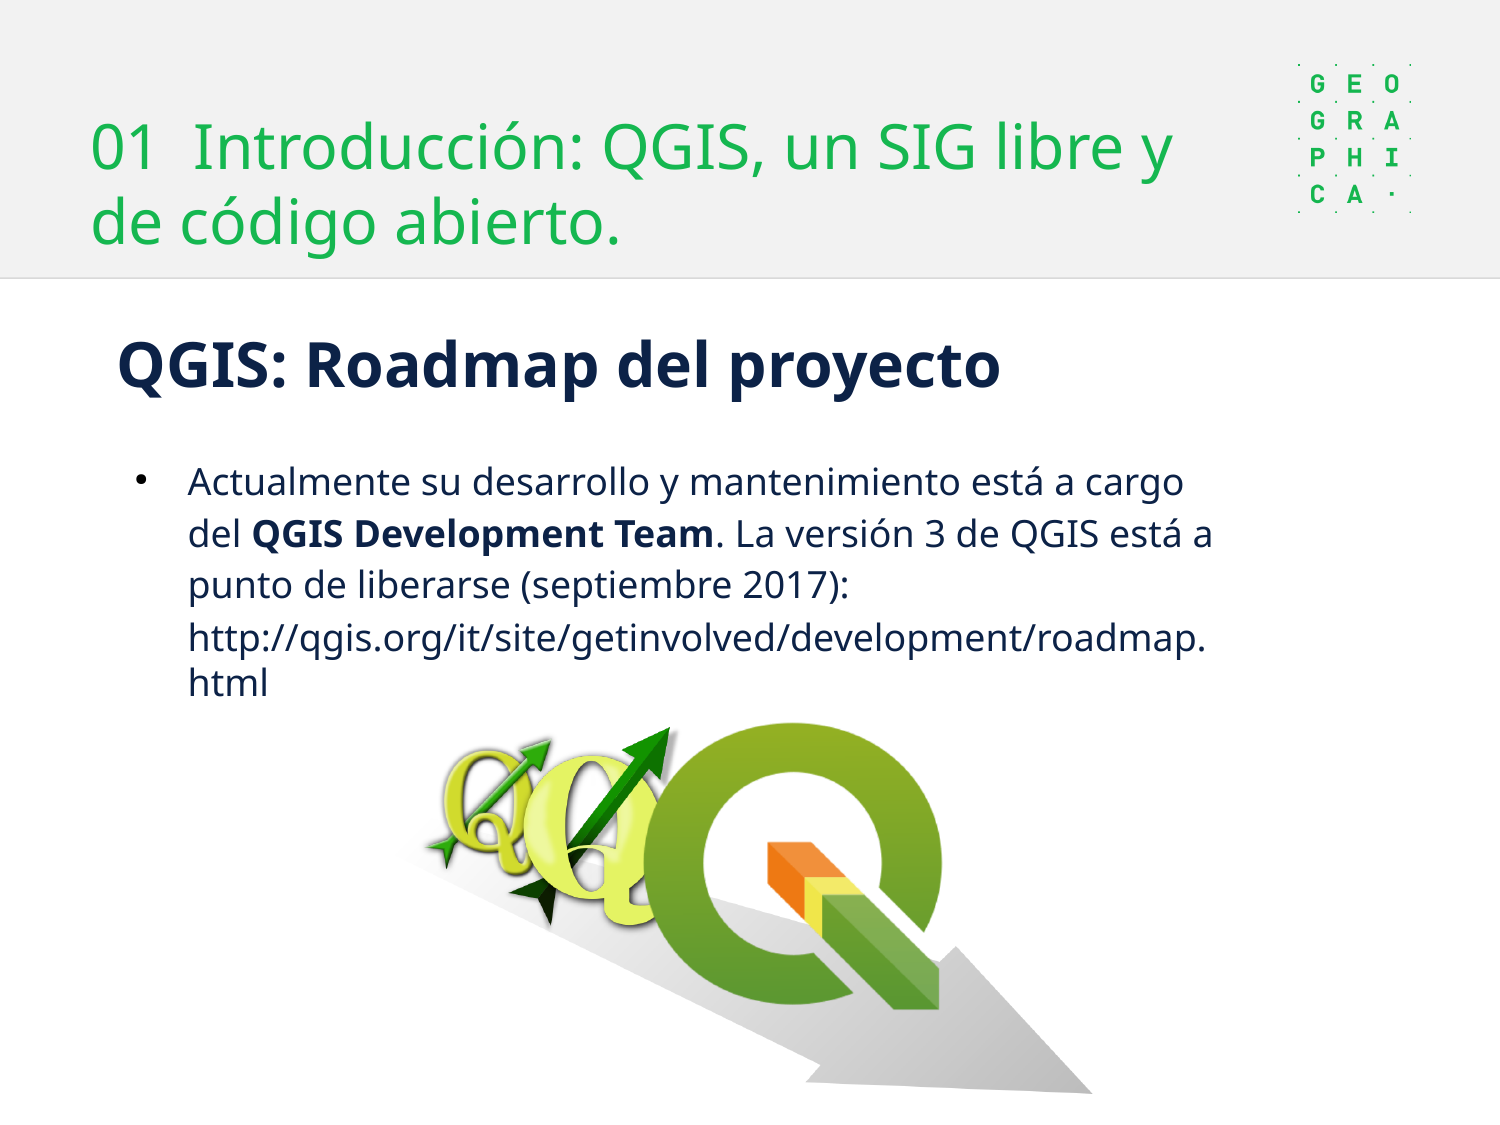

# 01 Introducción: QGIS, un SIG libre y de código abierto.
QGIS: Roadmap del proyecto
Actualmente su desarrollo y mantenimiento está a cargo del QGIS Development Team. La versión 3 de QGIS está a punto de liberarse (septiembre 2017): http://qgis.org/it/site/getinvolved/development/roadmap.html